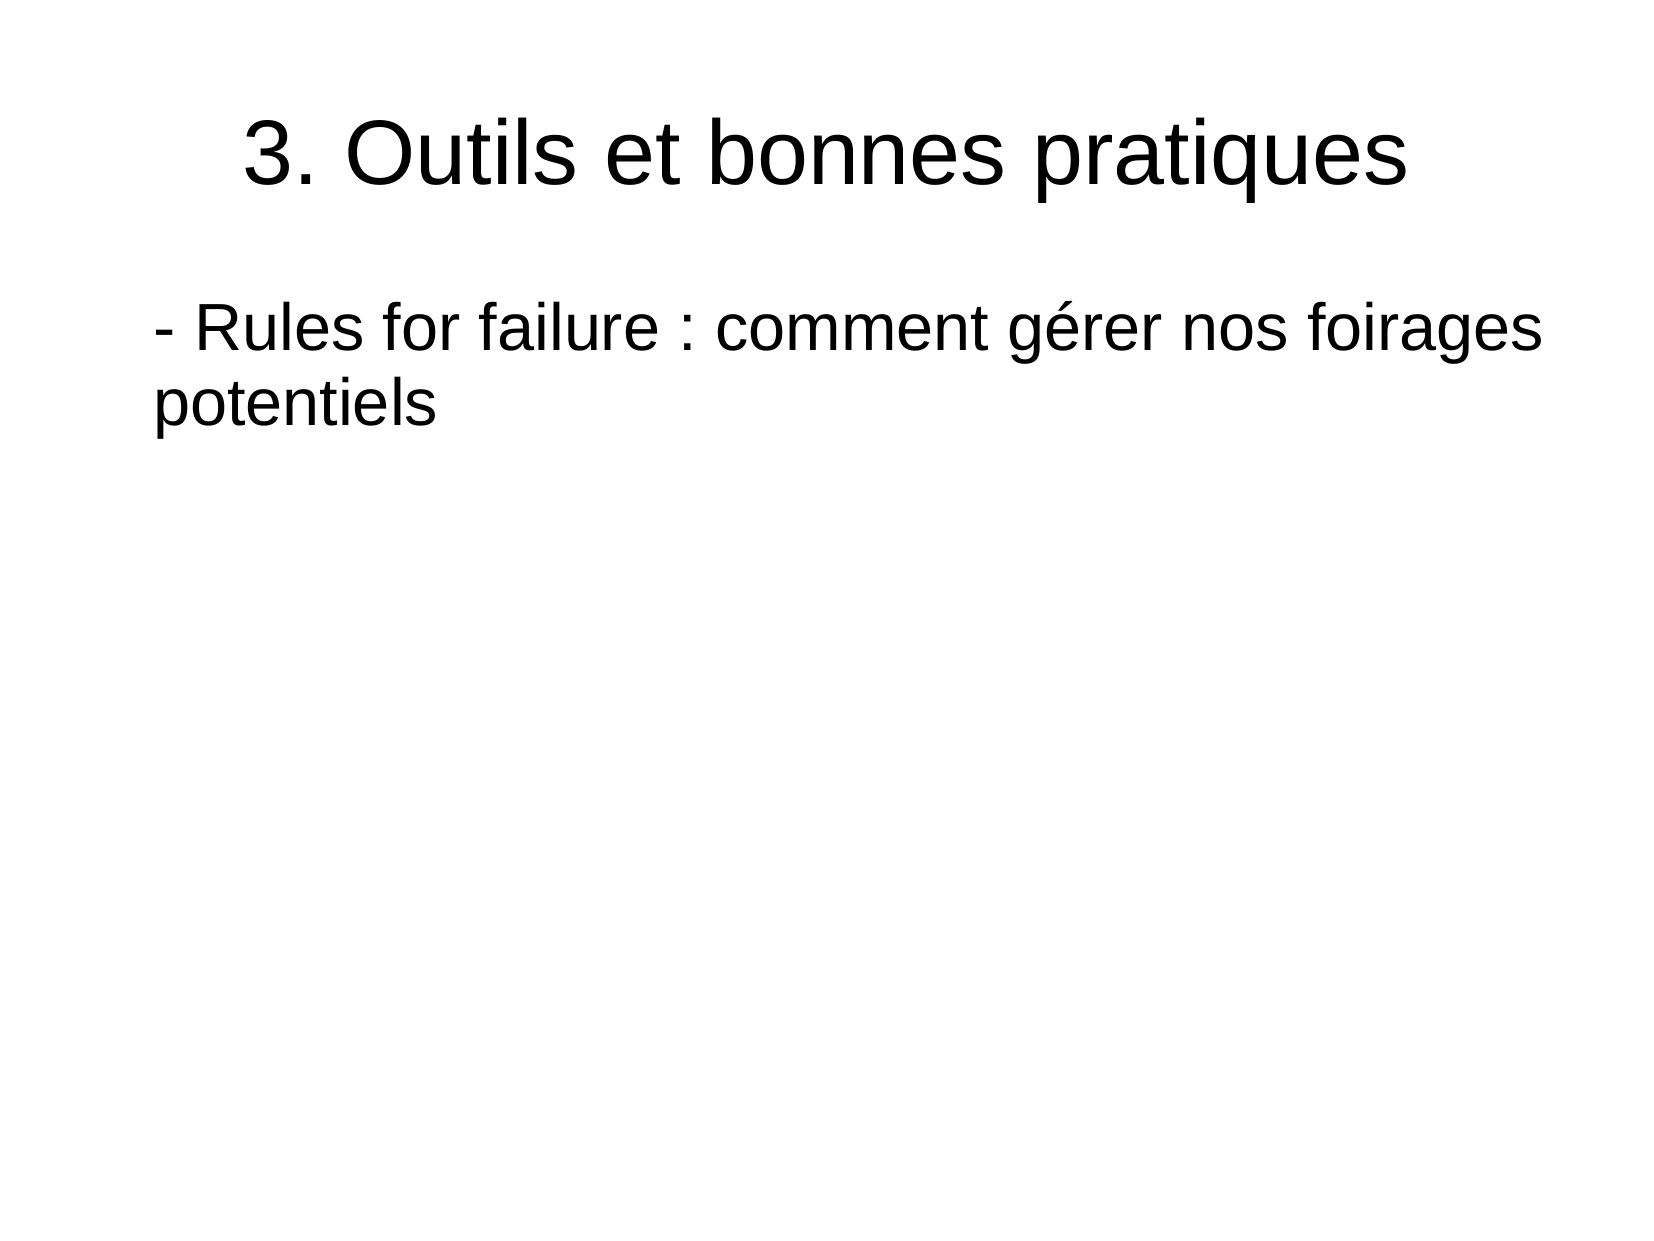

# 3. Outils et bonnes pratiques
- Rules for failure : comment gérer nos foirages potentiels